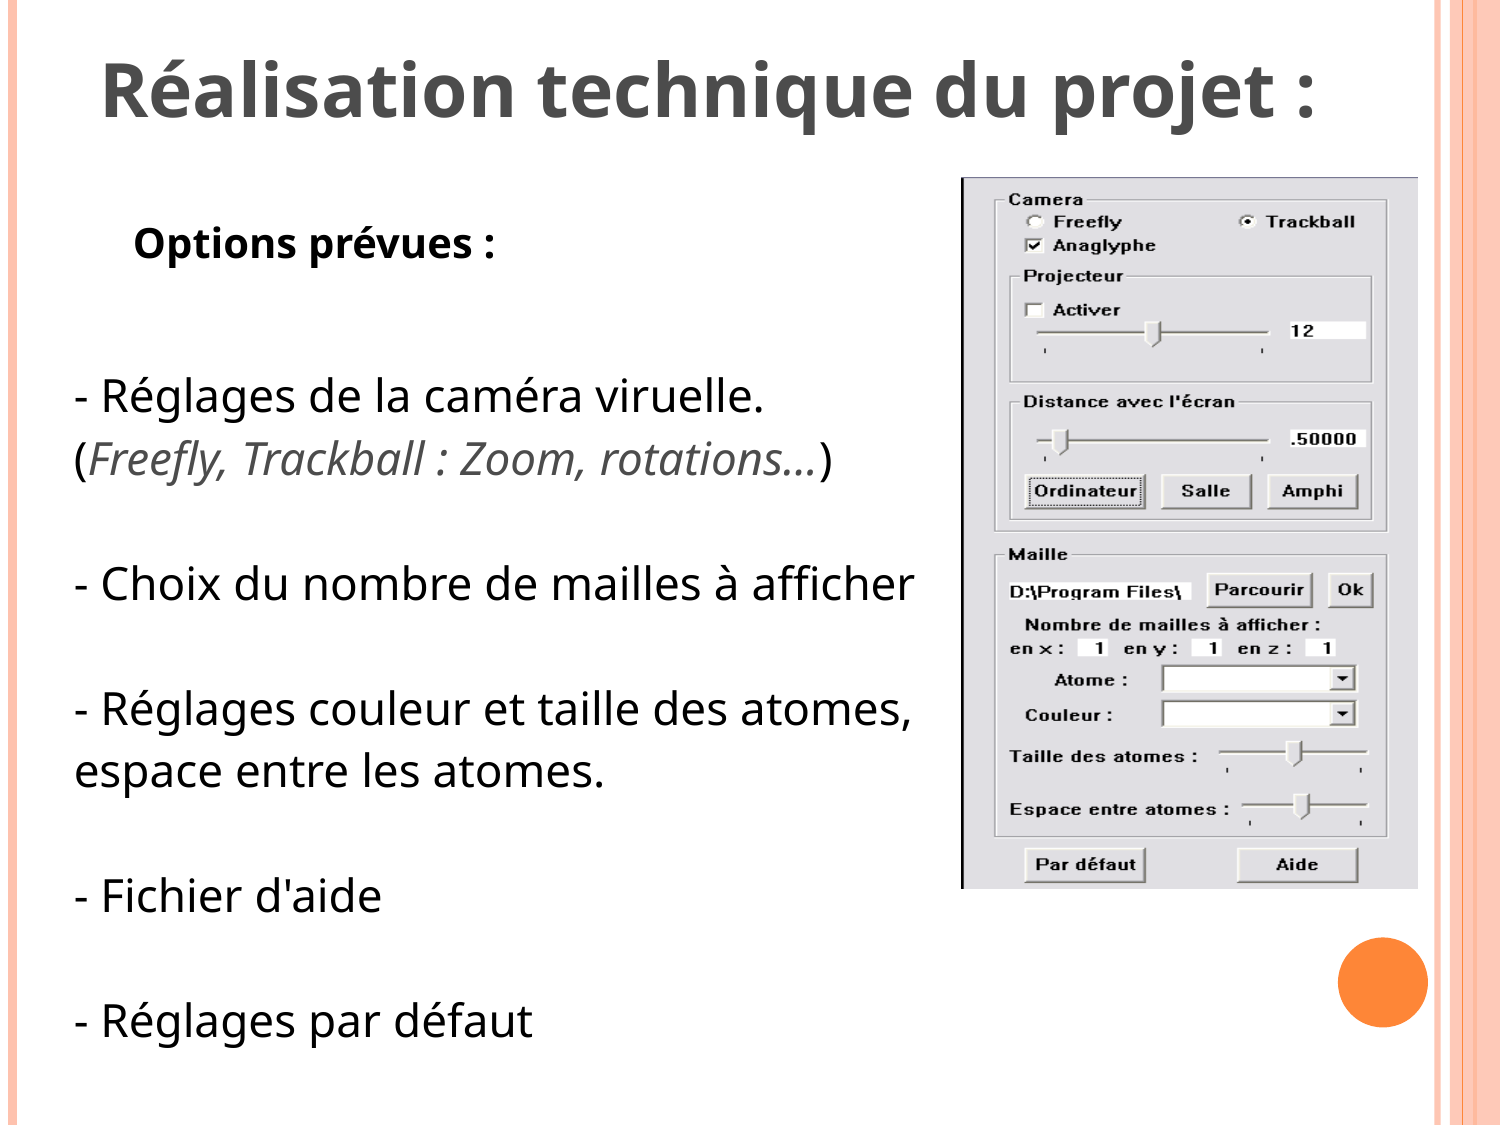

Réalisation technique du projet :
Options prévues :
- Réglages de la caméra viruelle. (Freefly, Trackball : Zoom, rotations...)
- Choix du nombre de mailles à afficher
- Réglages couleur et taille des atomes, espace entre les atomes.
- Fichier d'aide
- Réglages par défaut